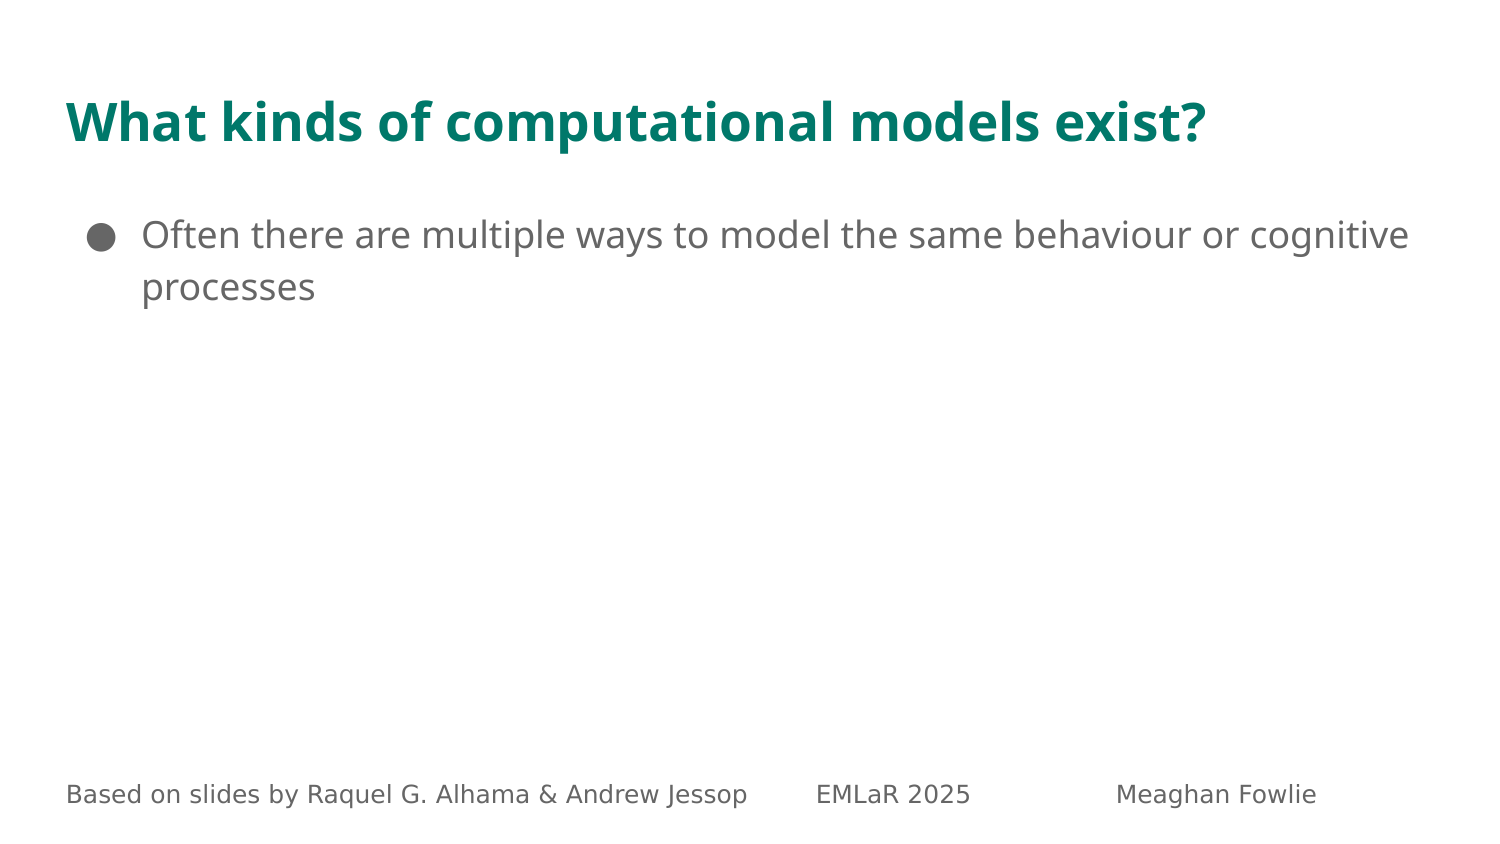

# What kinds of computational models exist?
Often there are multiple ways to model the same behaviour or cognitive processes